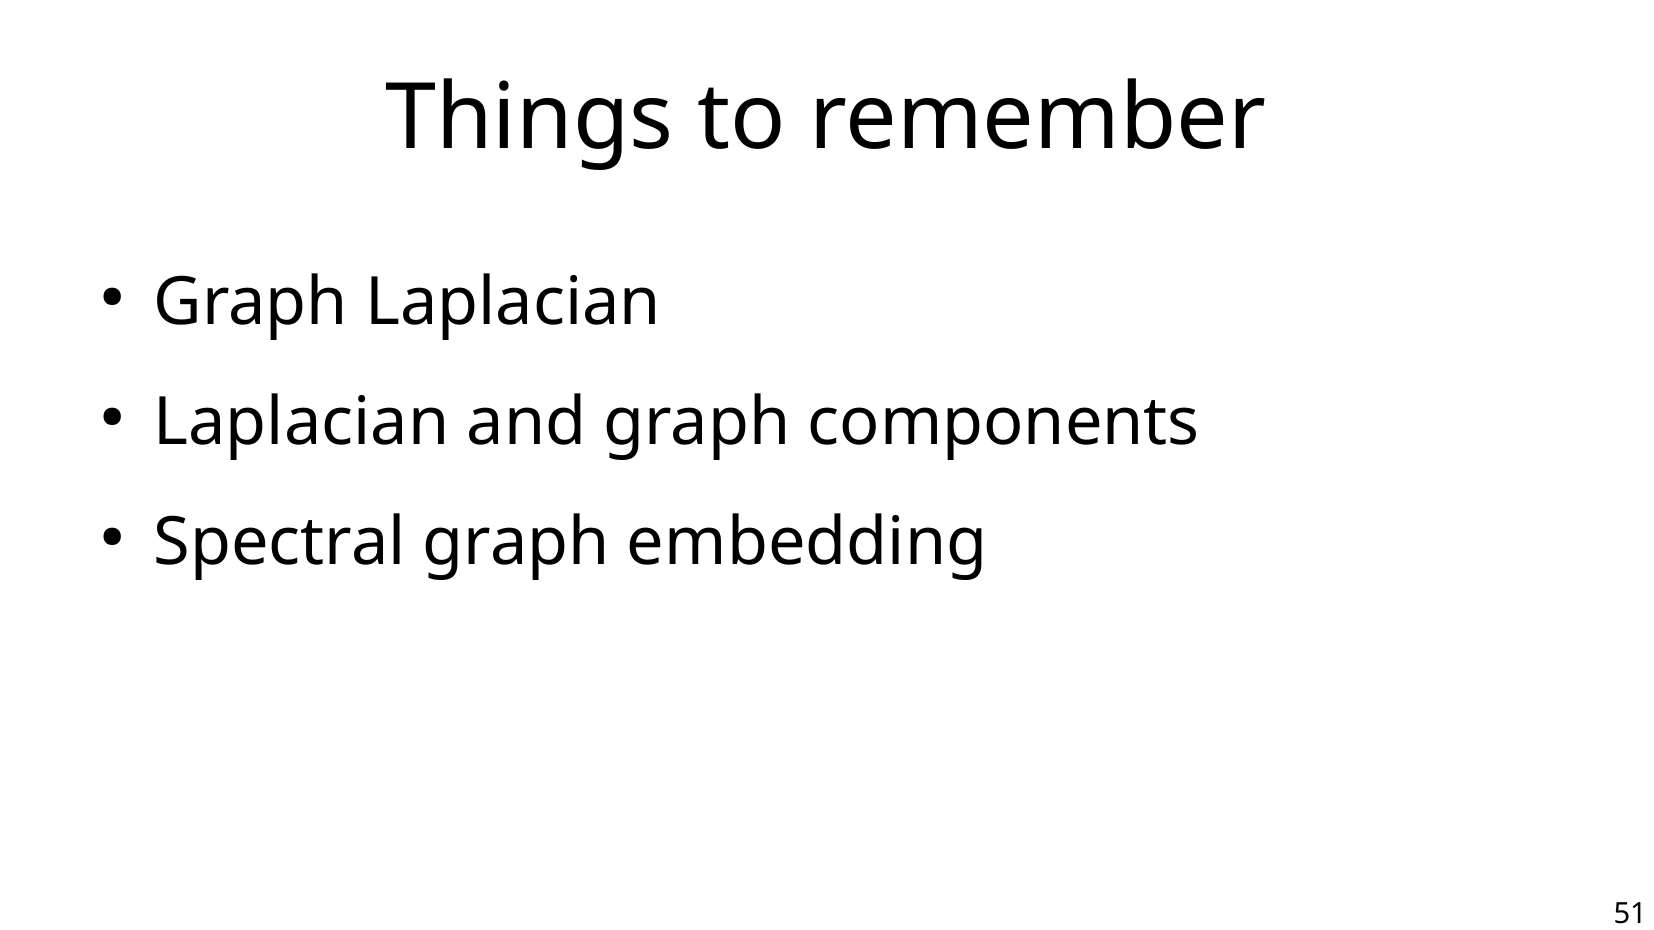

# Things to remember
Graph Laplacian
Laplacian and graph components
Spectral graph embedding
51